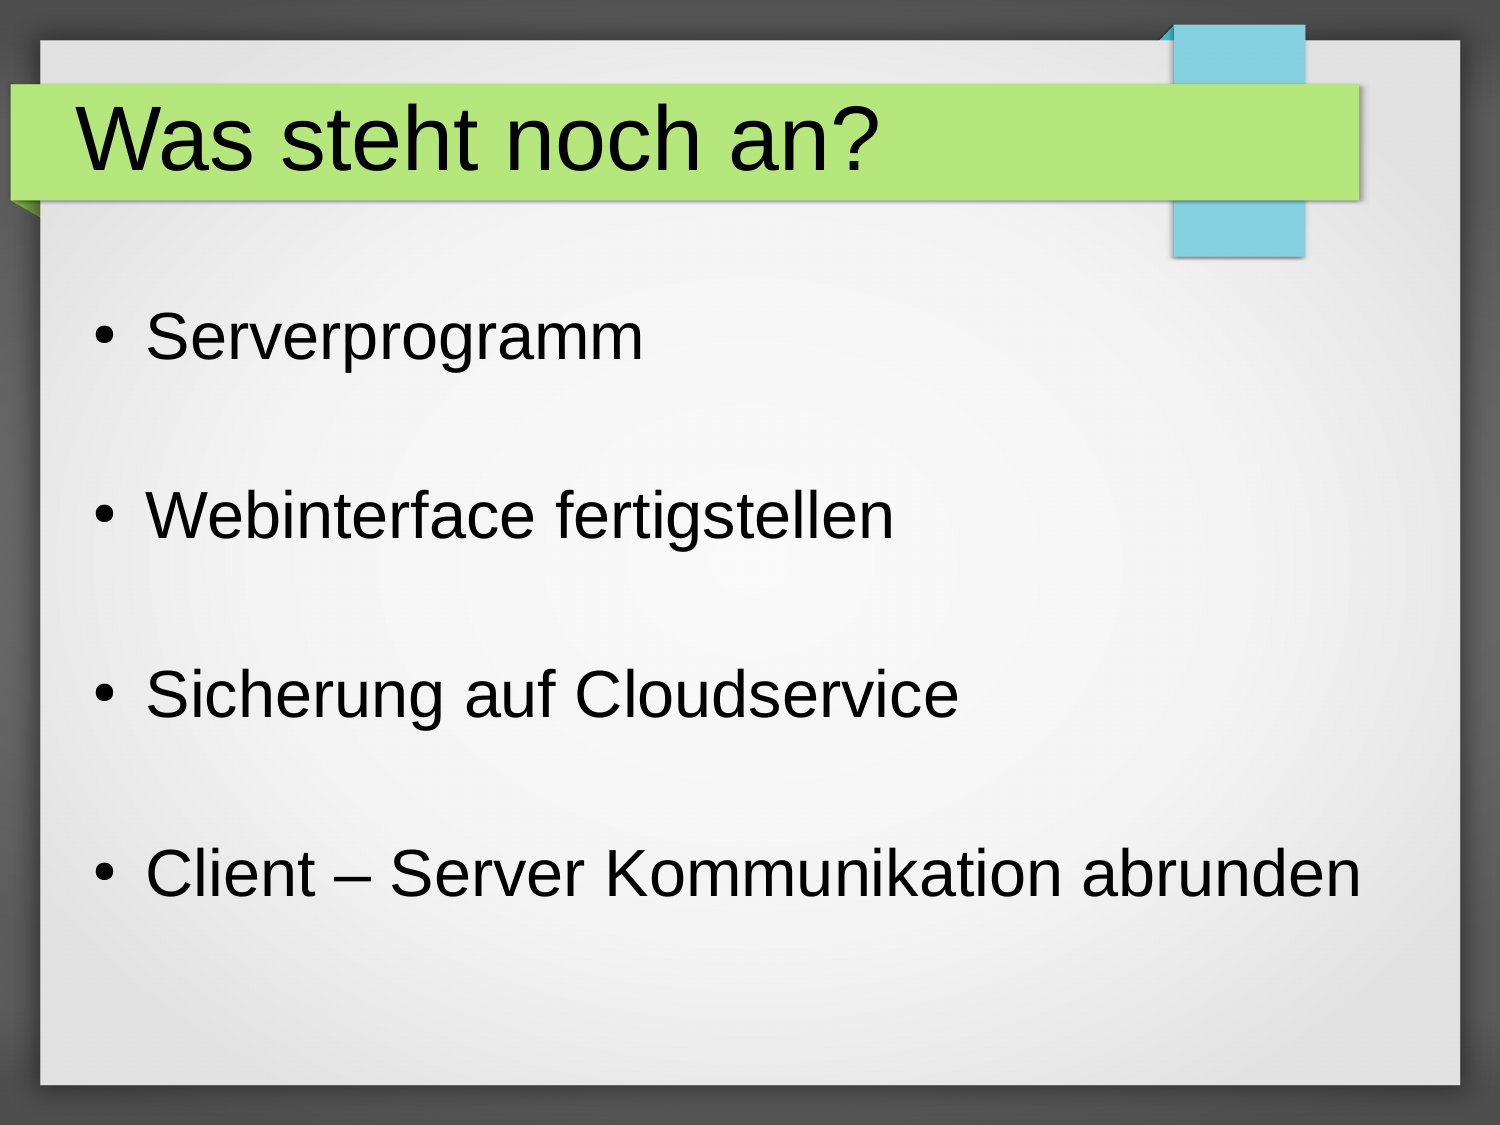

# Was steht noch an?
Serverprogramm
Webinterface fertigstellen
Sicherung auf Cloudservice
Client – Server Kommunikation abrunden